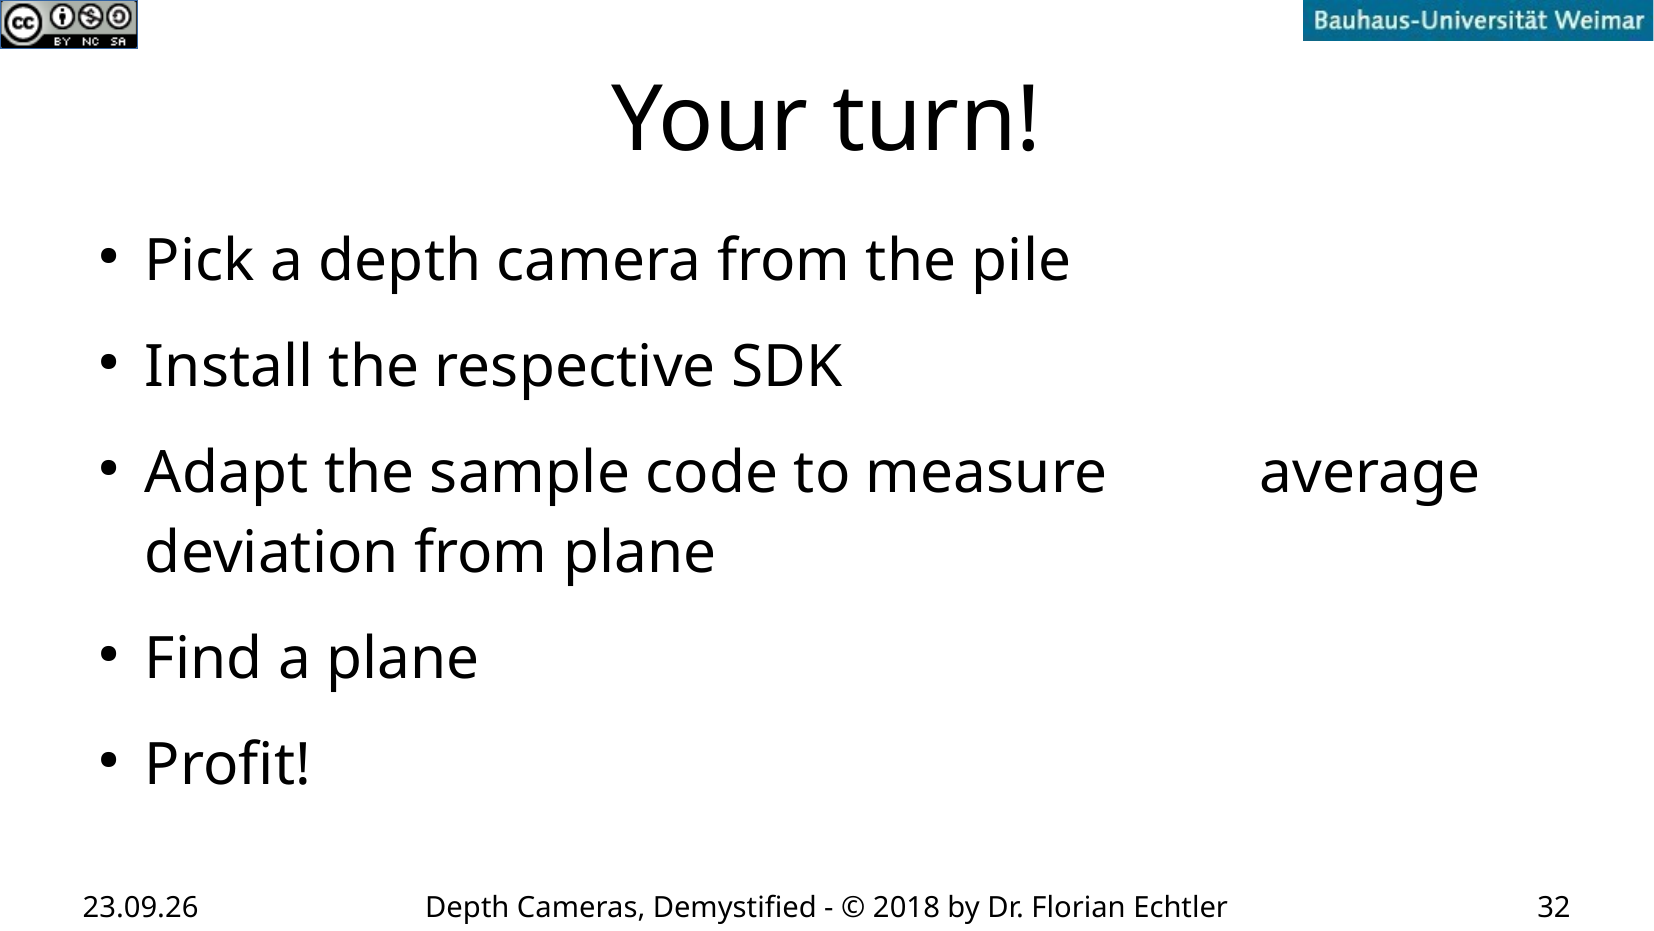

# Your turn!
Pick a depth camera from the pile
Install the respective SDK
Adapt the sample code to measure average deviation from plane
Find a plane
Profit!
Depth Cameras, Demystified - © 2018 by Dr. Florian Echtler
32